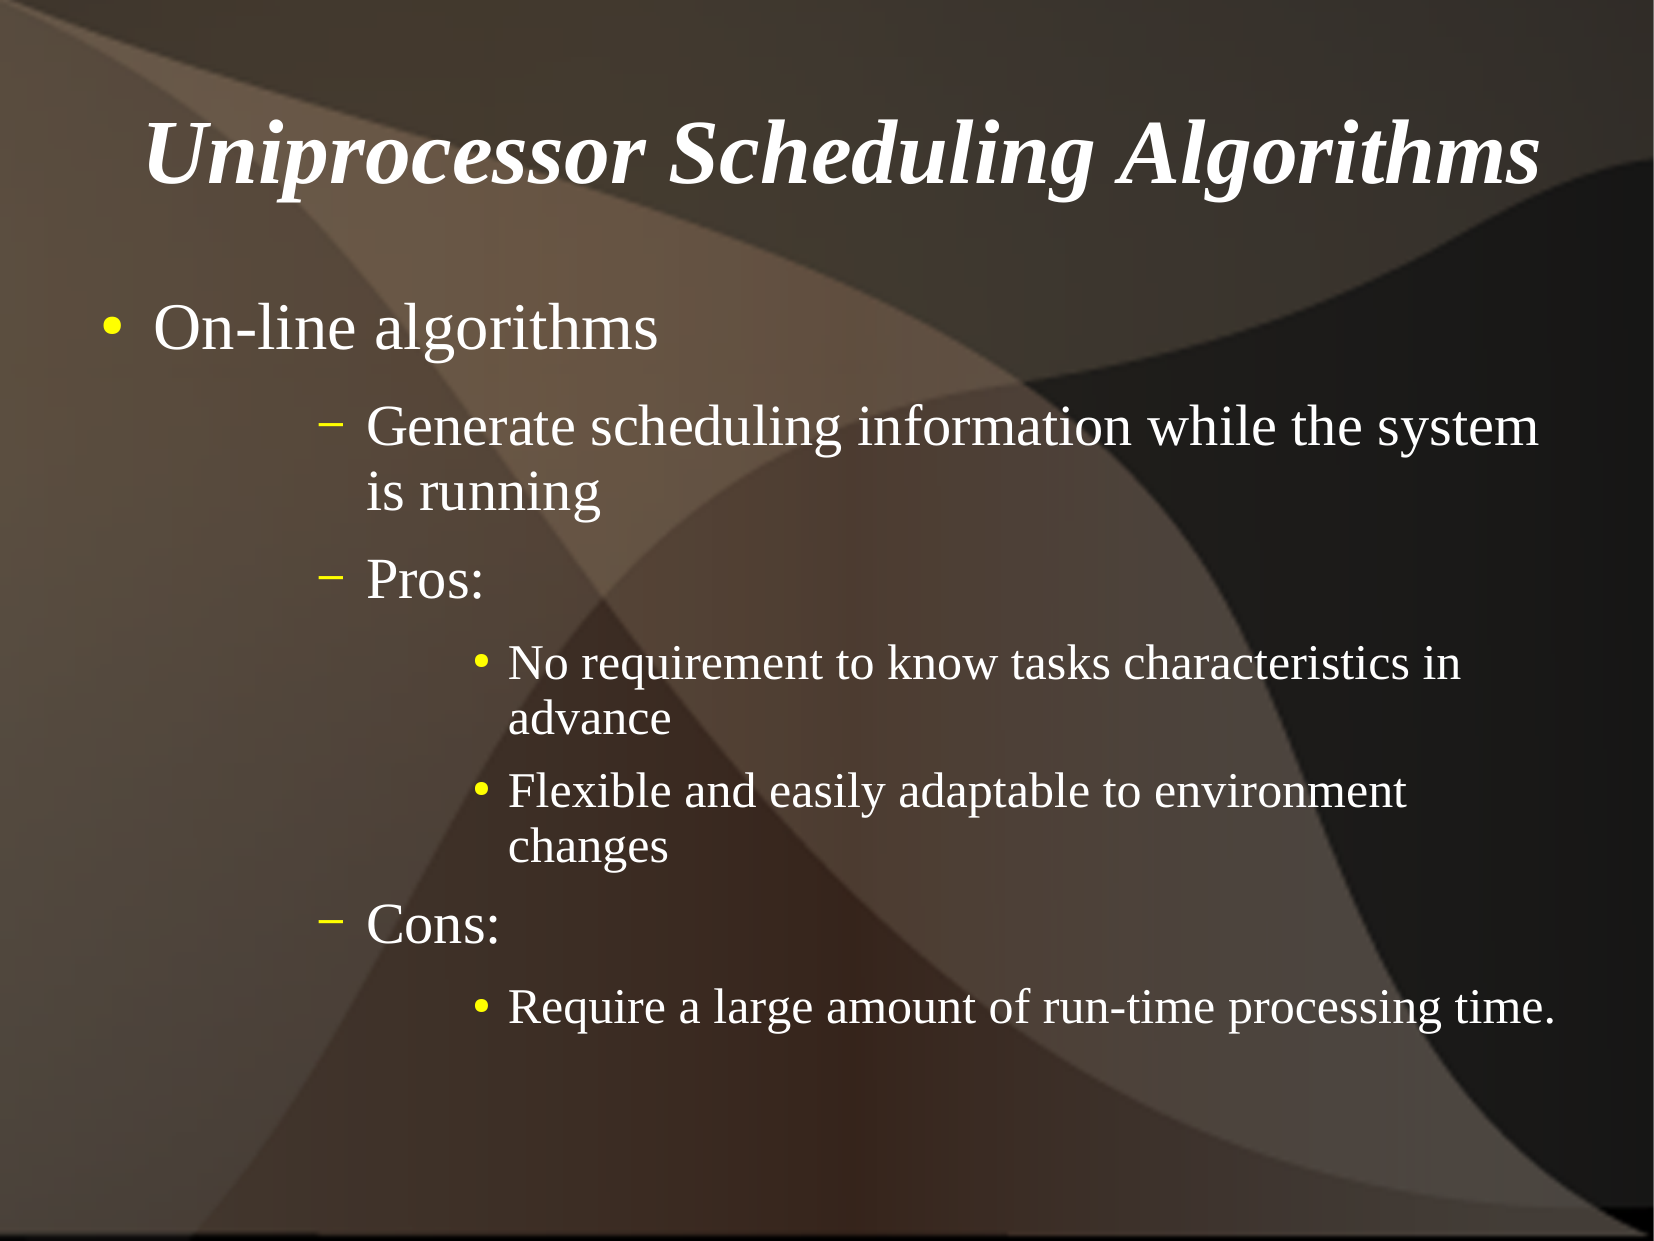

# Uniprocessor Scheduling Algorithms
On-line algorithms
Generate scheduling information while the system is running
Pros:
No requirement to know tasks characteristics in advance
Flexible and easily adaptable to environment changes
Cons:
Require a large amount of run-time processing time.